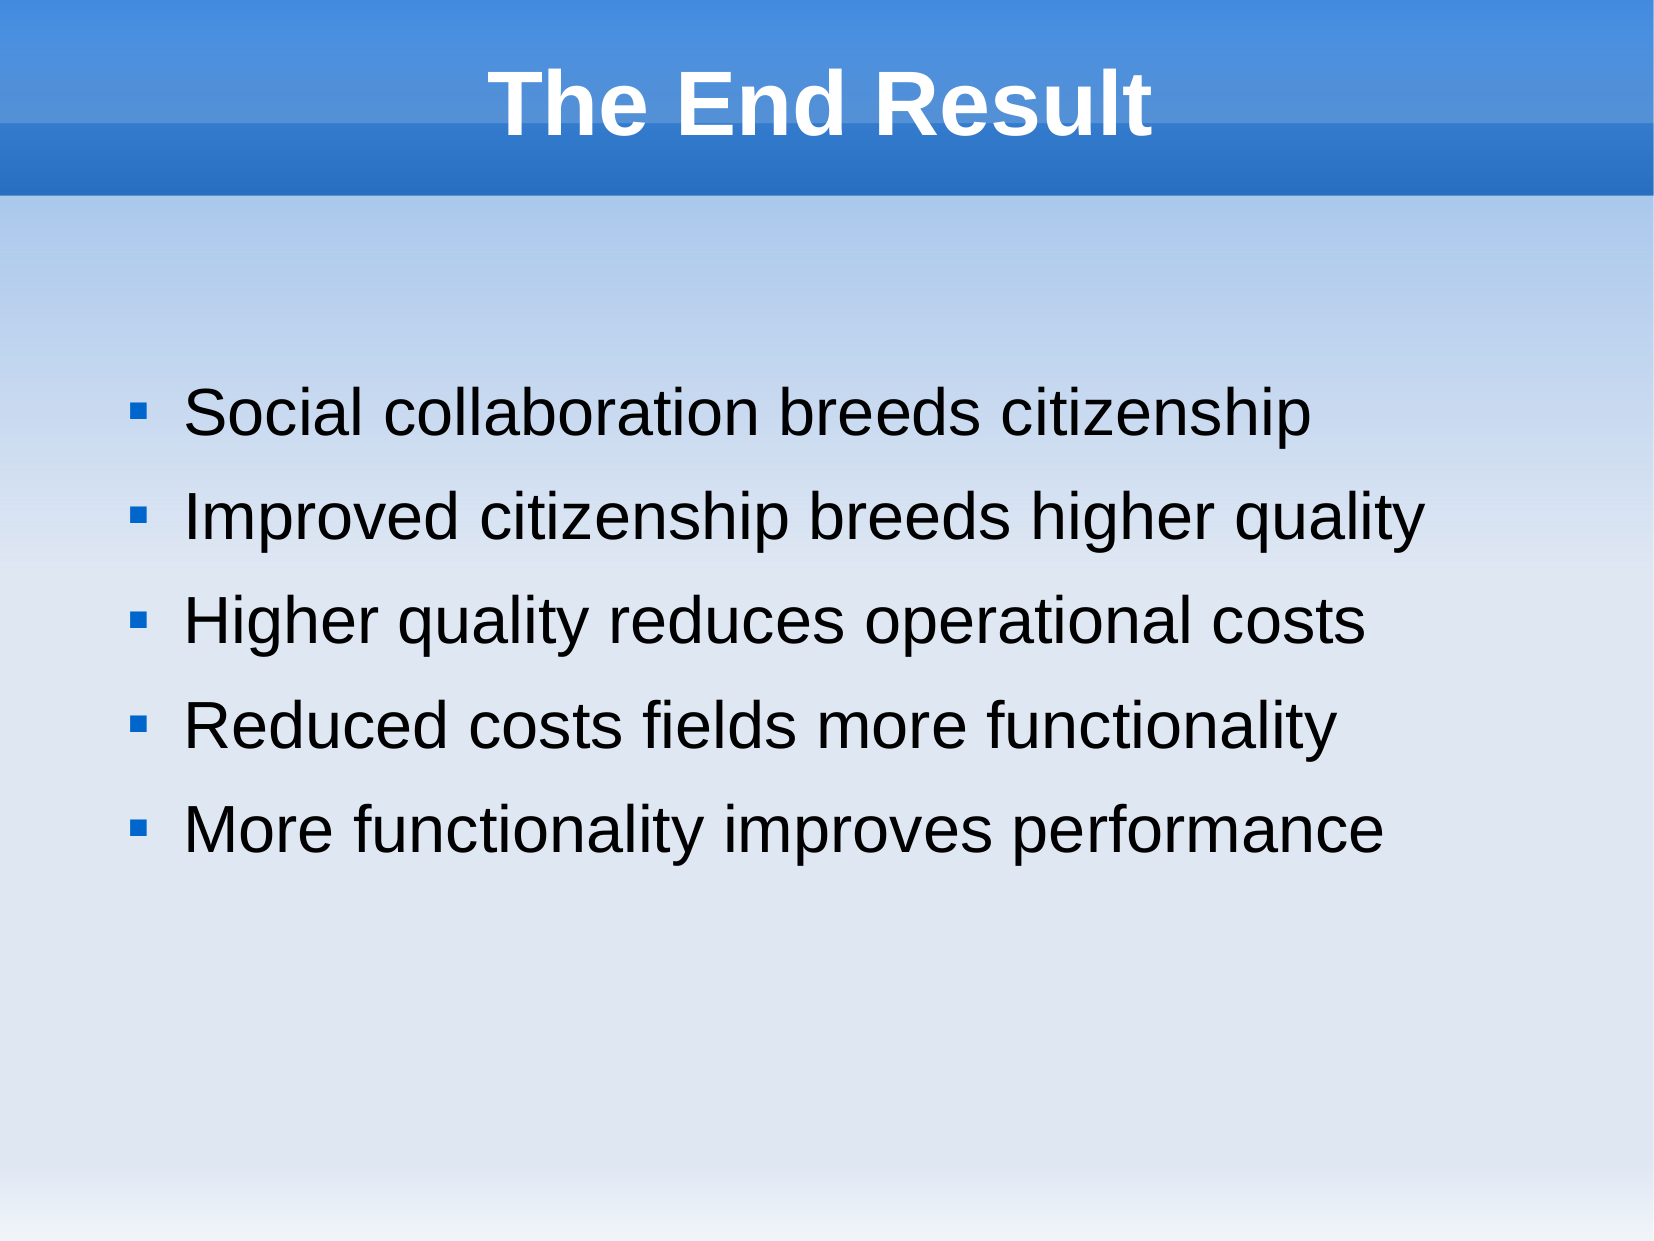

# The End Result
Social collaboration breeds citizenship
Improved citizenship breeds higher quality
Higher quality reduces operational costs
Reduced costs fields more functionality
More functionality improves performance